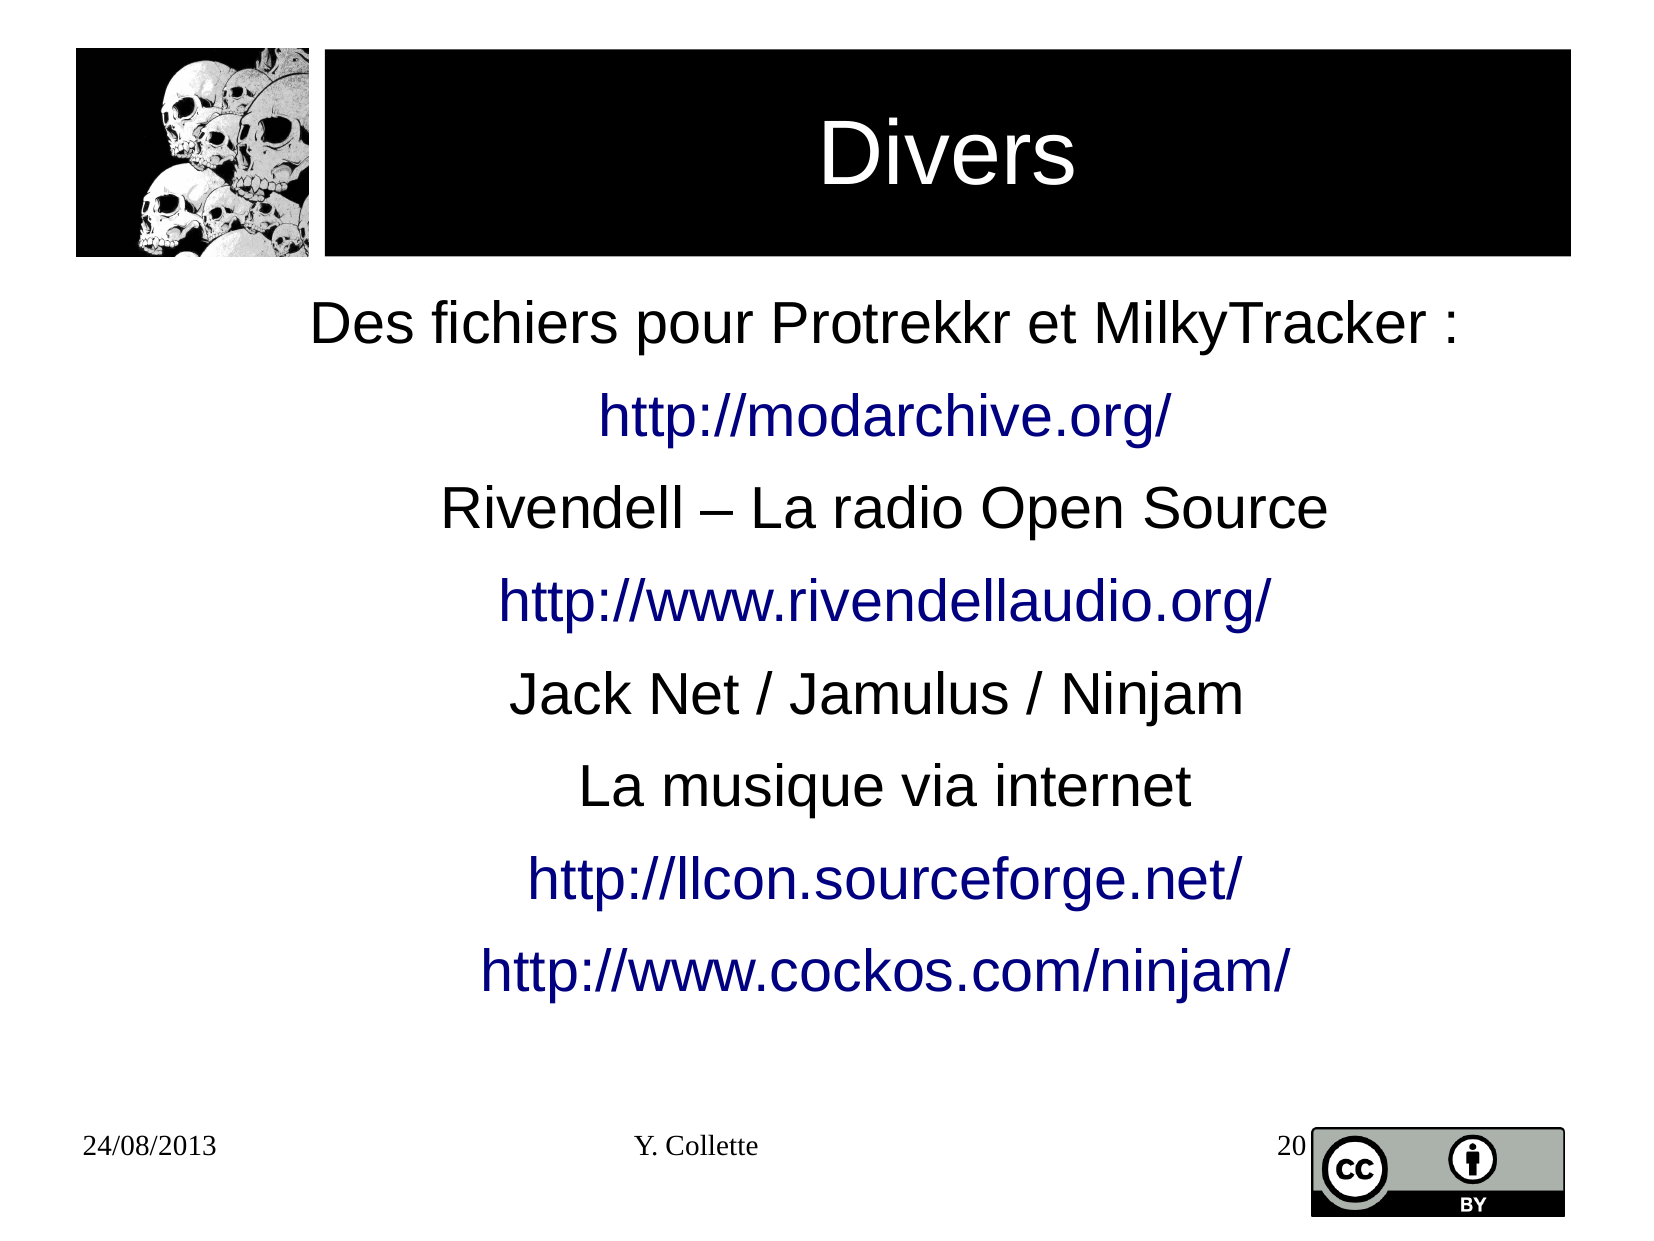

# Divers
Des fichiers pour Protrekkr et MilkyTracker :
http://modarchive.org/
Rivendell – La radio Open Source
http://www.rivendellaudio.org/
Jack Net / Jamulus / Ninjam
La musique via internet
http://llcon.sourceforge.net/
http://www.cockos.com/ninjam/
Y. Collette
20